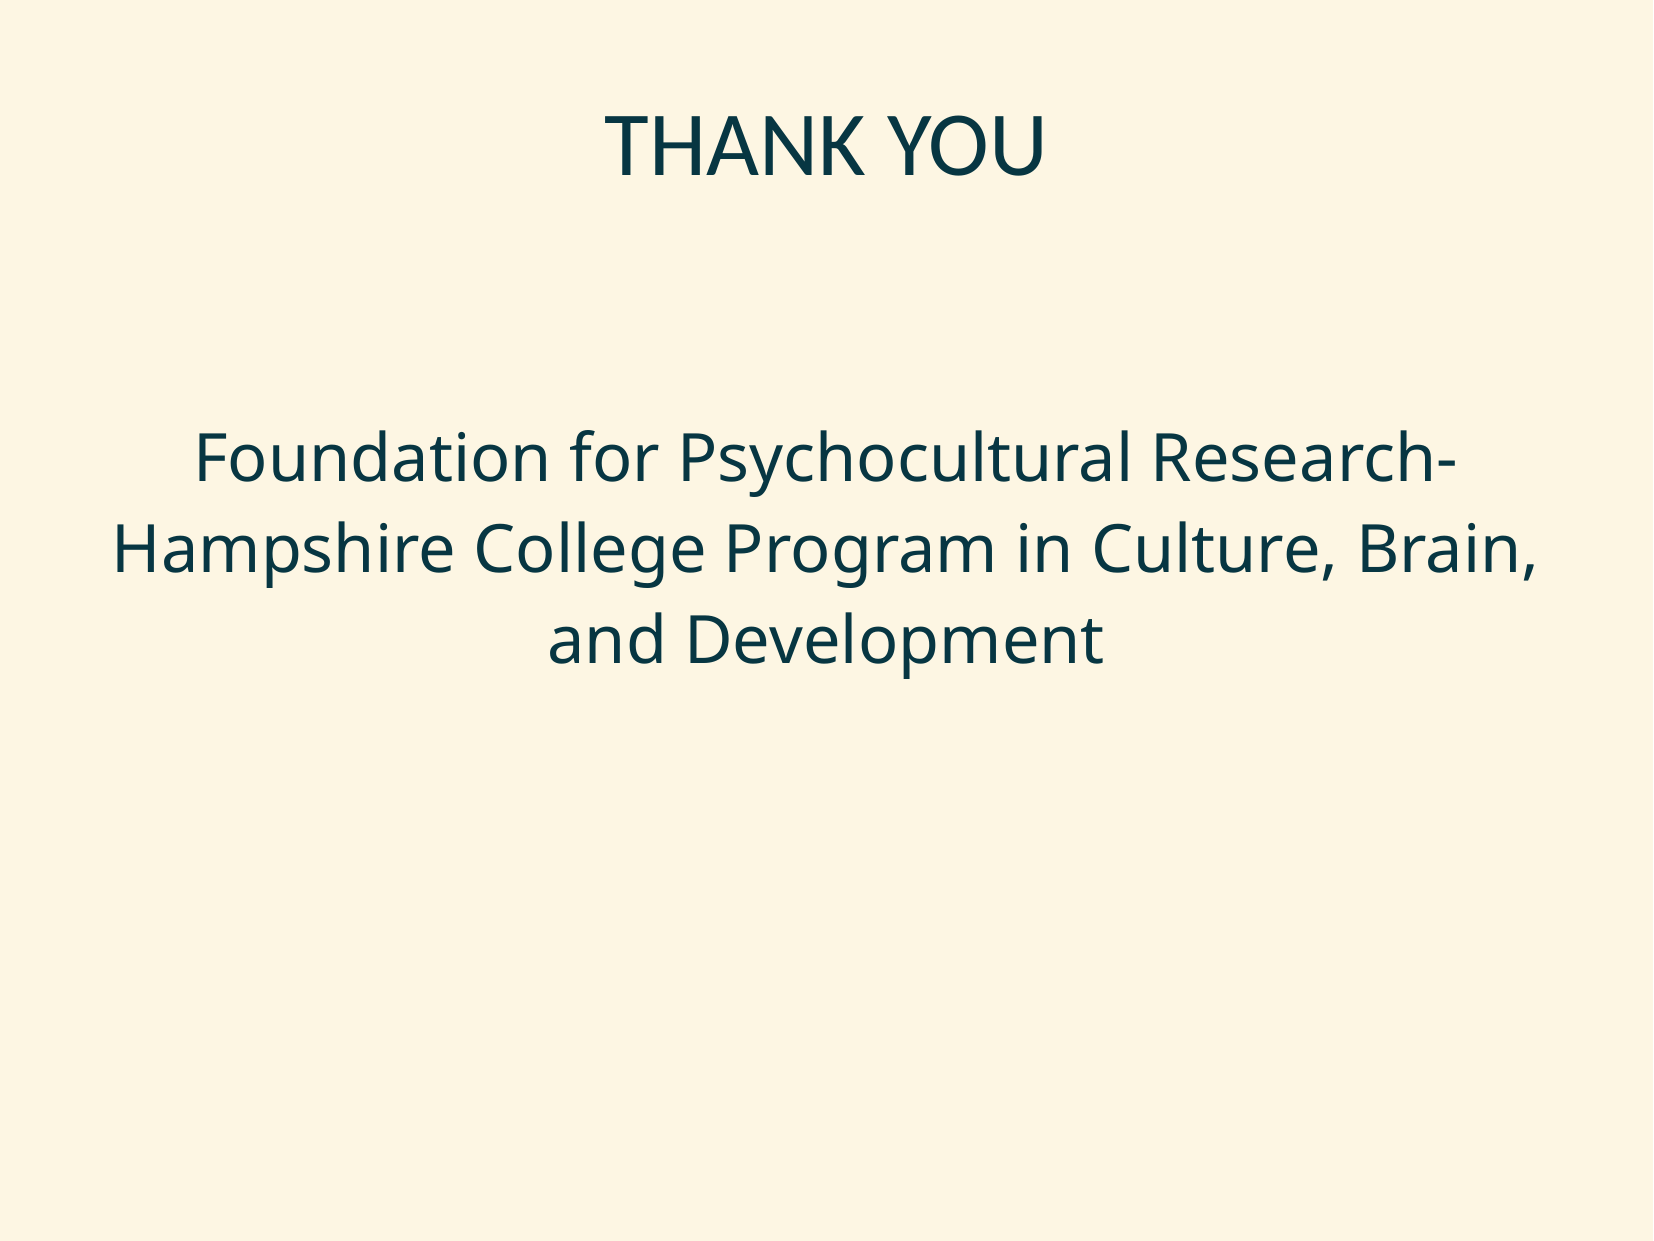

# THANK YOU
Foundation for Psychocultural Research- Hampshire College Program in Culture, Brain, and Development